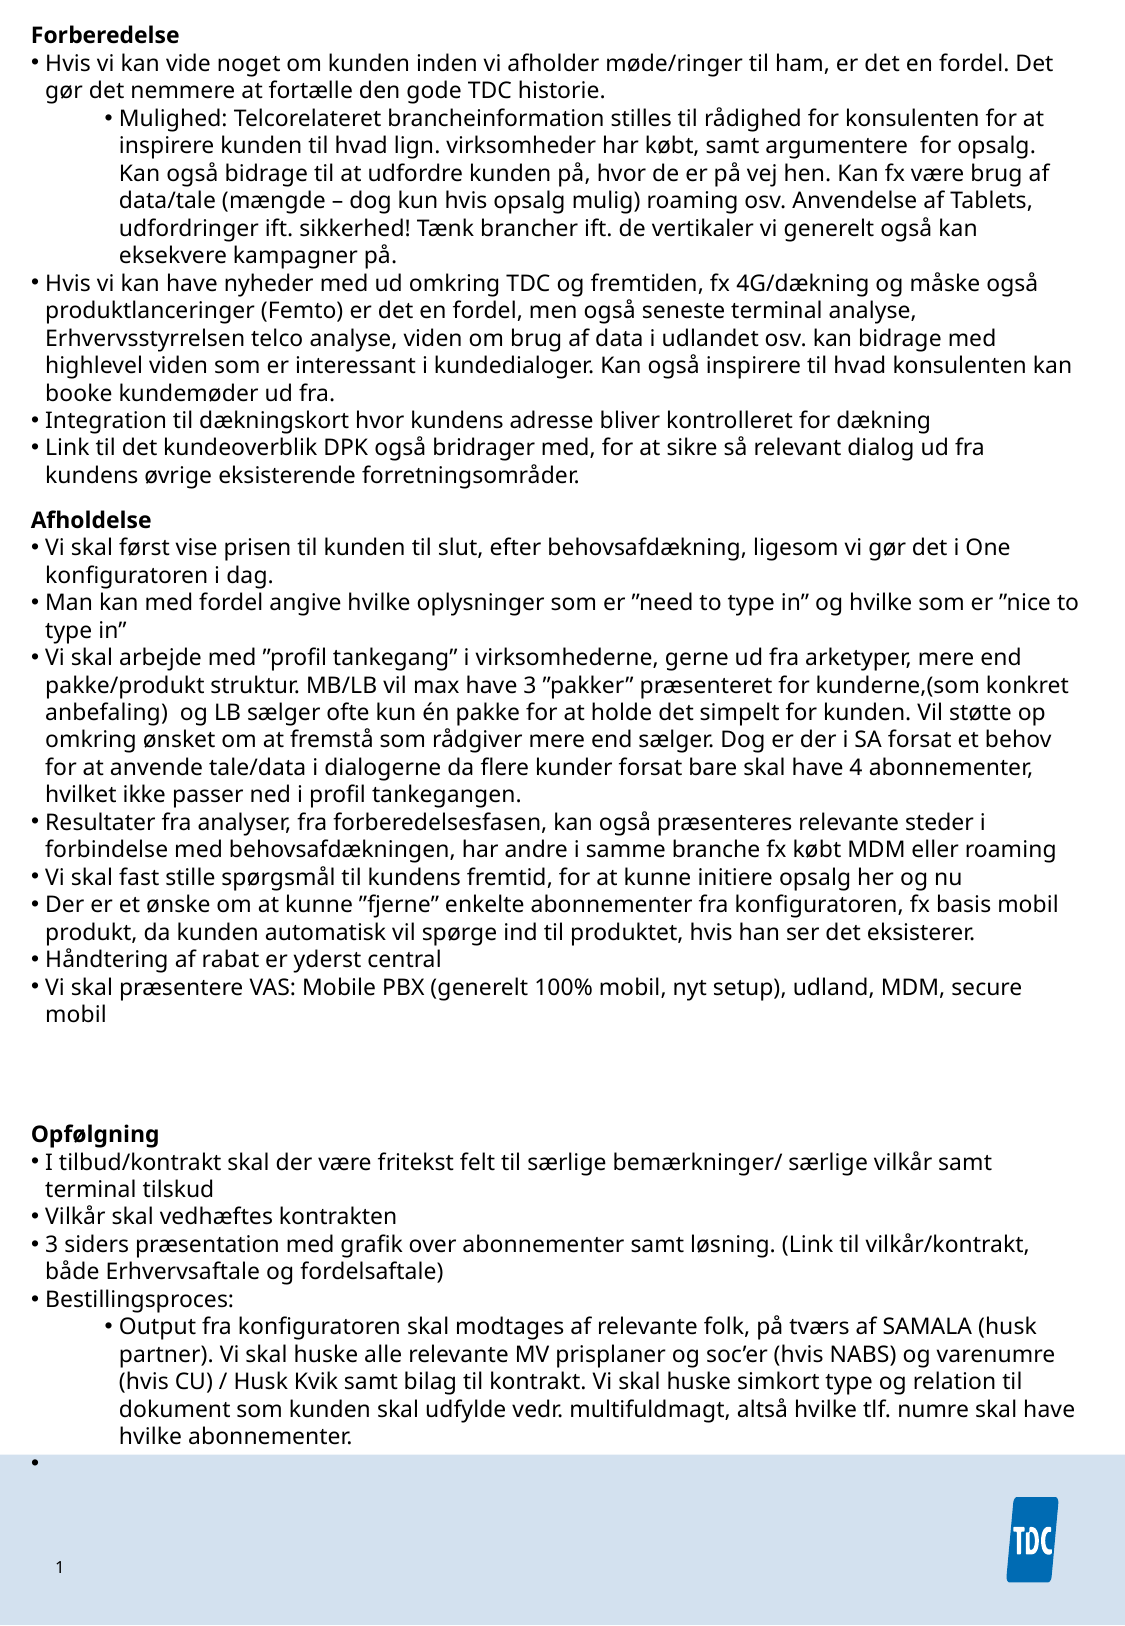

Forberedelse
Hvis vi kan vide noget om kunden inden vi afholder møde/ringer til ham, er det en fordel. Det gør det nemmere at fortælle den gode TDC historie.
Mulighed: Telcorelateret brancheinformation stilles til rådighed for konsulenten for at inspirere kunden til hvad lign. virksomheder har købt, samt argumentere for opsalg. Kan også bidrage til at udfordre kunden på, hvor de er på vej hen. Kan fx være brug af data/tale (mængde – dog kun hvis opsalg mulig) roaming osv. Anvendelse af Tablets, udfordringer ift. sikkerhed! Tænk brancher ift. de vertikaler vi generelt også kan eksekvere kampagner på.
Hvis vi kan have nyheder med ud omkring TDC og fremtiden, fx 4G/dækning og måske også produktlanceringer (Femto) er det en fordel, men også seneste terminal analyse, Erhvervsstyrrelsen telco analyse, viden om brug af data i udlandet osv. kan bidrage med highlevel viden som er interessant i kundedialoger. Kan også inspirere til hvad konsulenten kan booke kundemøder ud fra.
Integration til dækningskort hvor kundens adresse bliver kontrolleret for dækning
Link til det kundeoverblik DPK også bridrager med, for at sikre så relevant dialog ud fra kundens øvrige eksisterende forretningsområder.
Afholdelse
Vi skal først vise prisen til kunden til slut, efter behovsafdækning, ligesom vi gør det i One konfiguratoren i dag.
Man kan med fordel angive hvilke oplysninger som er ”need to type in” og hvilke som er ”nice to type in”
Vi skal arbejde med ”profil tankegang” i virksomhederne, gerne ud fra arketyper, mere end pakke/produkt struktur. MB/LB vil max have 3 ”pakker” præsenteret for kunderne,(som konkret anbefaling) og LB sælger ofte kun én pakke for at holde det simpelt for kunden. Vil støtte op omkring ønsket om at fremstå som rådgiver mere end sælger. Dog er der i SA forsat et behov for at anvende tale/data i dialogerne da flere kunder forsat bare skal have 4 abonnementer, hvilket ikke passer ned i profil tankegangen.
Resultater fra analyser, fra forberedelsesfasen, kan også præsenteres relevante steder i forbindelse med behovsafdækningen, har andre i samme branche fx købt MDM eller roaming
Vi skal fast stille spørgsmål til kundens fremtid, for at kunne initiere opsalg her og nu
Der er et ønske om at kunne ”fjerne” enkelte abonnementer fra konfiguratoren, fx basis mobil produkt, da kunden automatisk vil spørge ind til produktet, hvis han ser det eksisterer.
Håndtering af rabat er yderst central
Vi skal præsentere VAS: Mobile PBX (generelt 100% mobil, nyt setup), udland, MDM, secure mobil
Opfølgning
I tilbud/kontrakt skal der være fritekst felt til særlige bemærkninger/ særlige vilkår samt terminal tilskud
Vilkår skal vedhæftes kontrakten
3 siders præsentation med grafik over abonnementer samt løsning. (Link til vilkår/kontrakt, både Erhvervsaftale og fordelsaftale)
Bestillingsproces:
Output fra konfiguratoren skal modtages af relevante folk, på tværs af SAMALA (husk partner). Vi skal huske alle relevante MV prisplaner og soc’er (hvis NABS) og varenumre (hvis CU) / Husk Kvik samt bilag til kontrakt. Vi skal huske simkort type og relation til dokument som kunden skal udfylde vedr. multifuldmagt, altså hvilke tlf. numre skal have hvilke abonnementer.